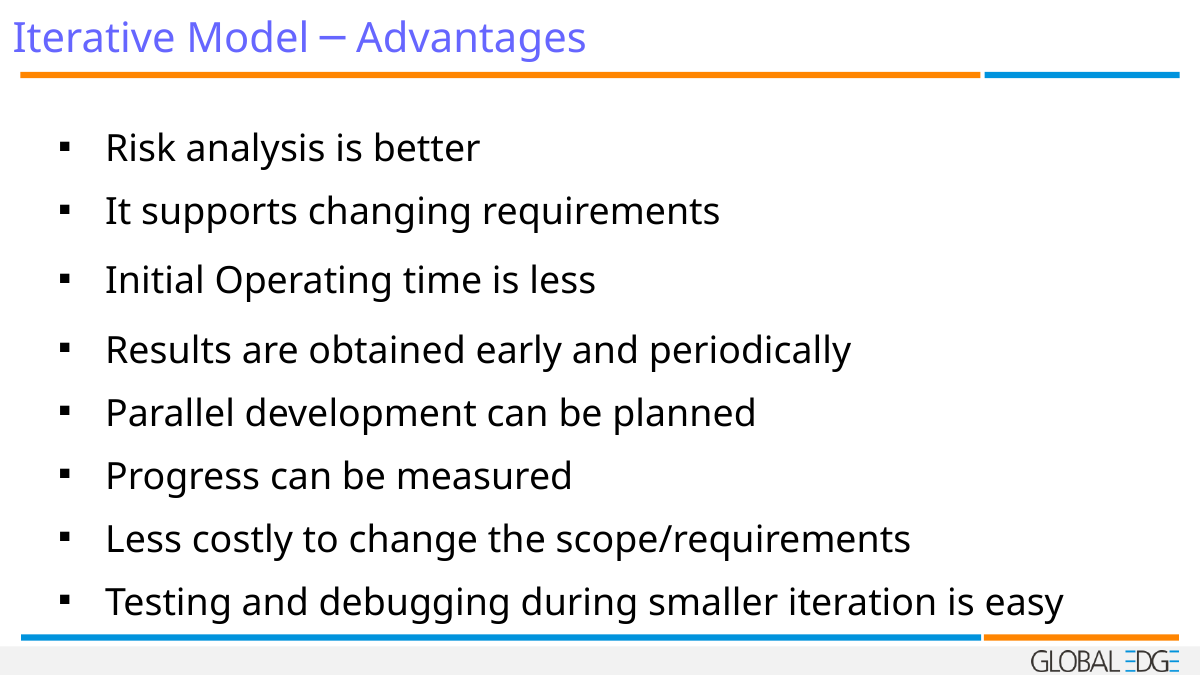

# Iterative Model ─ Advantages
 Risk analysis is better
 It supports changing requirements
 Initial Operating time is less
 Results are obtained early and periodically
 Parallel development can be planned
 Progress can be measured
 Less costly to change the scope/requirements
 Testing and debugging during smaller iteration is easy